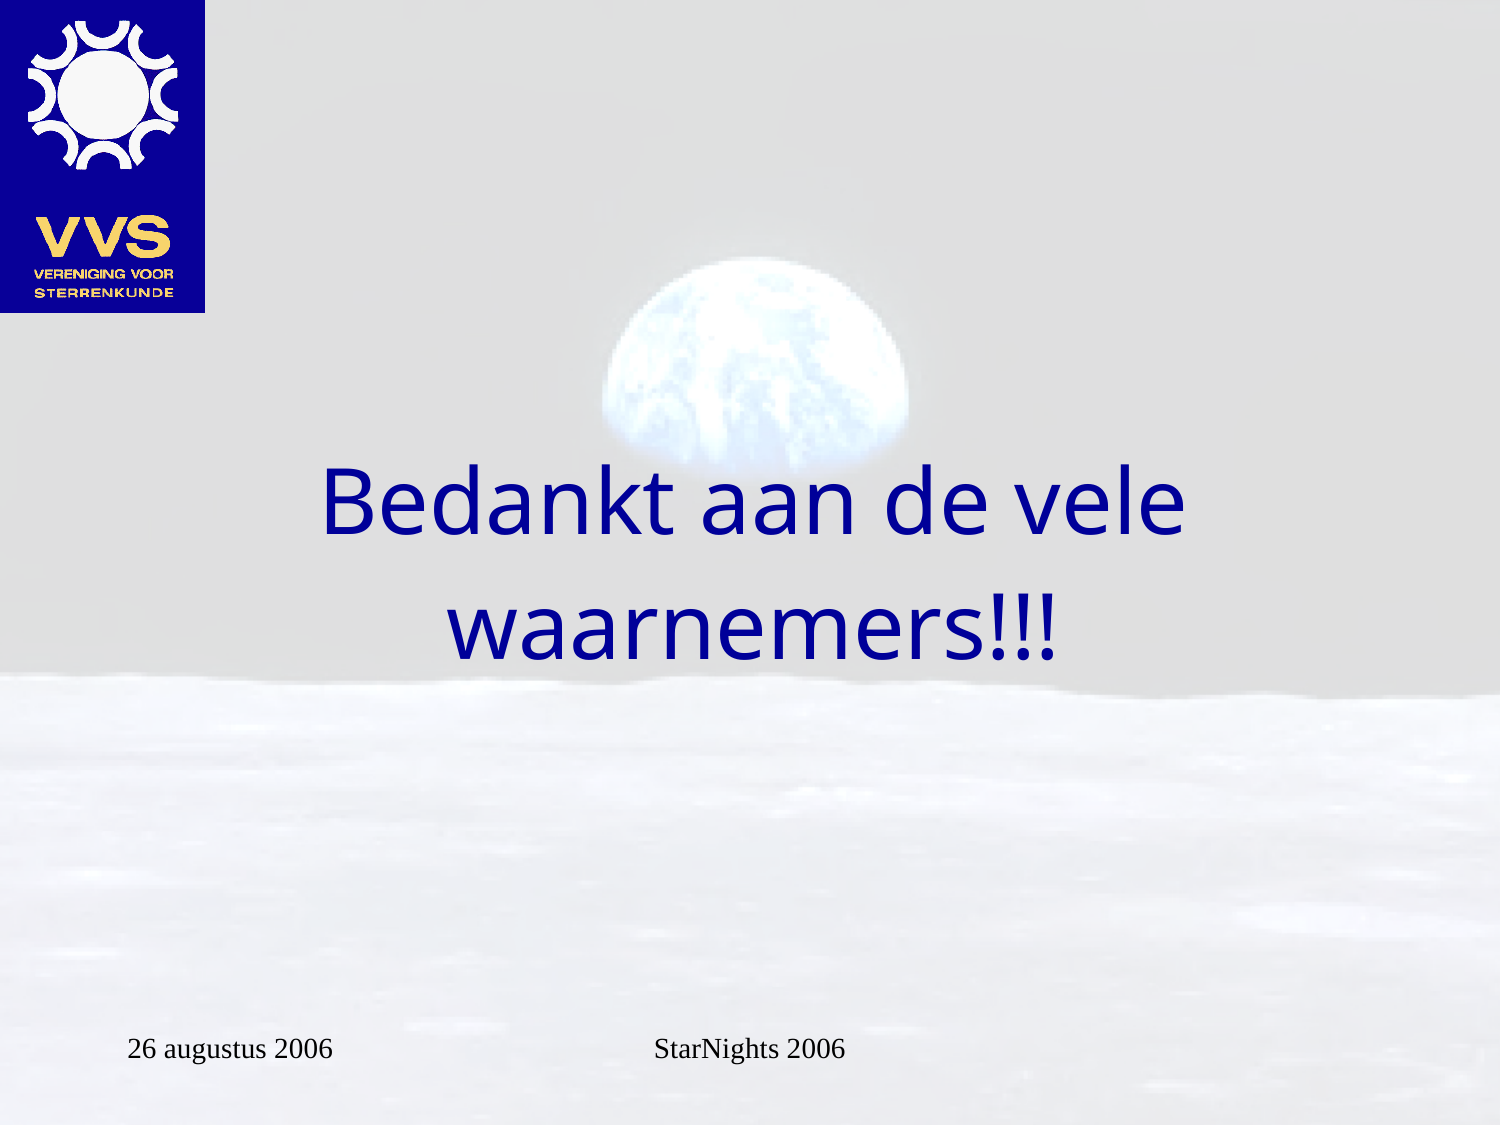

# Bedankt aan de vele waarnemers!!!
26 augustus 2006
StarNights 2006